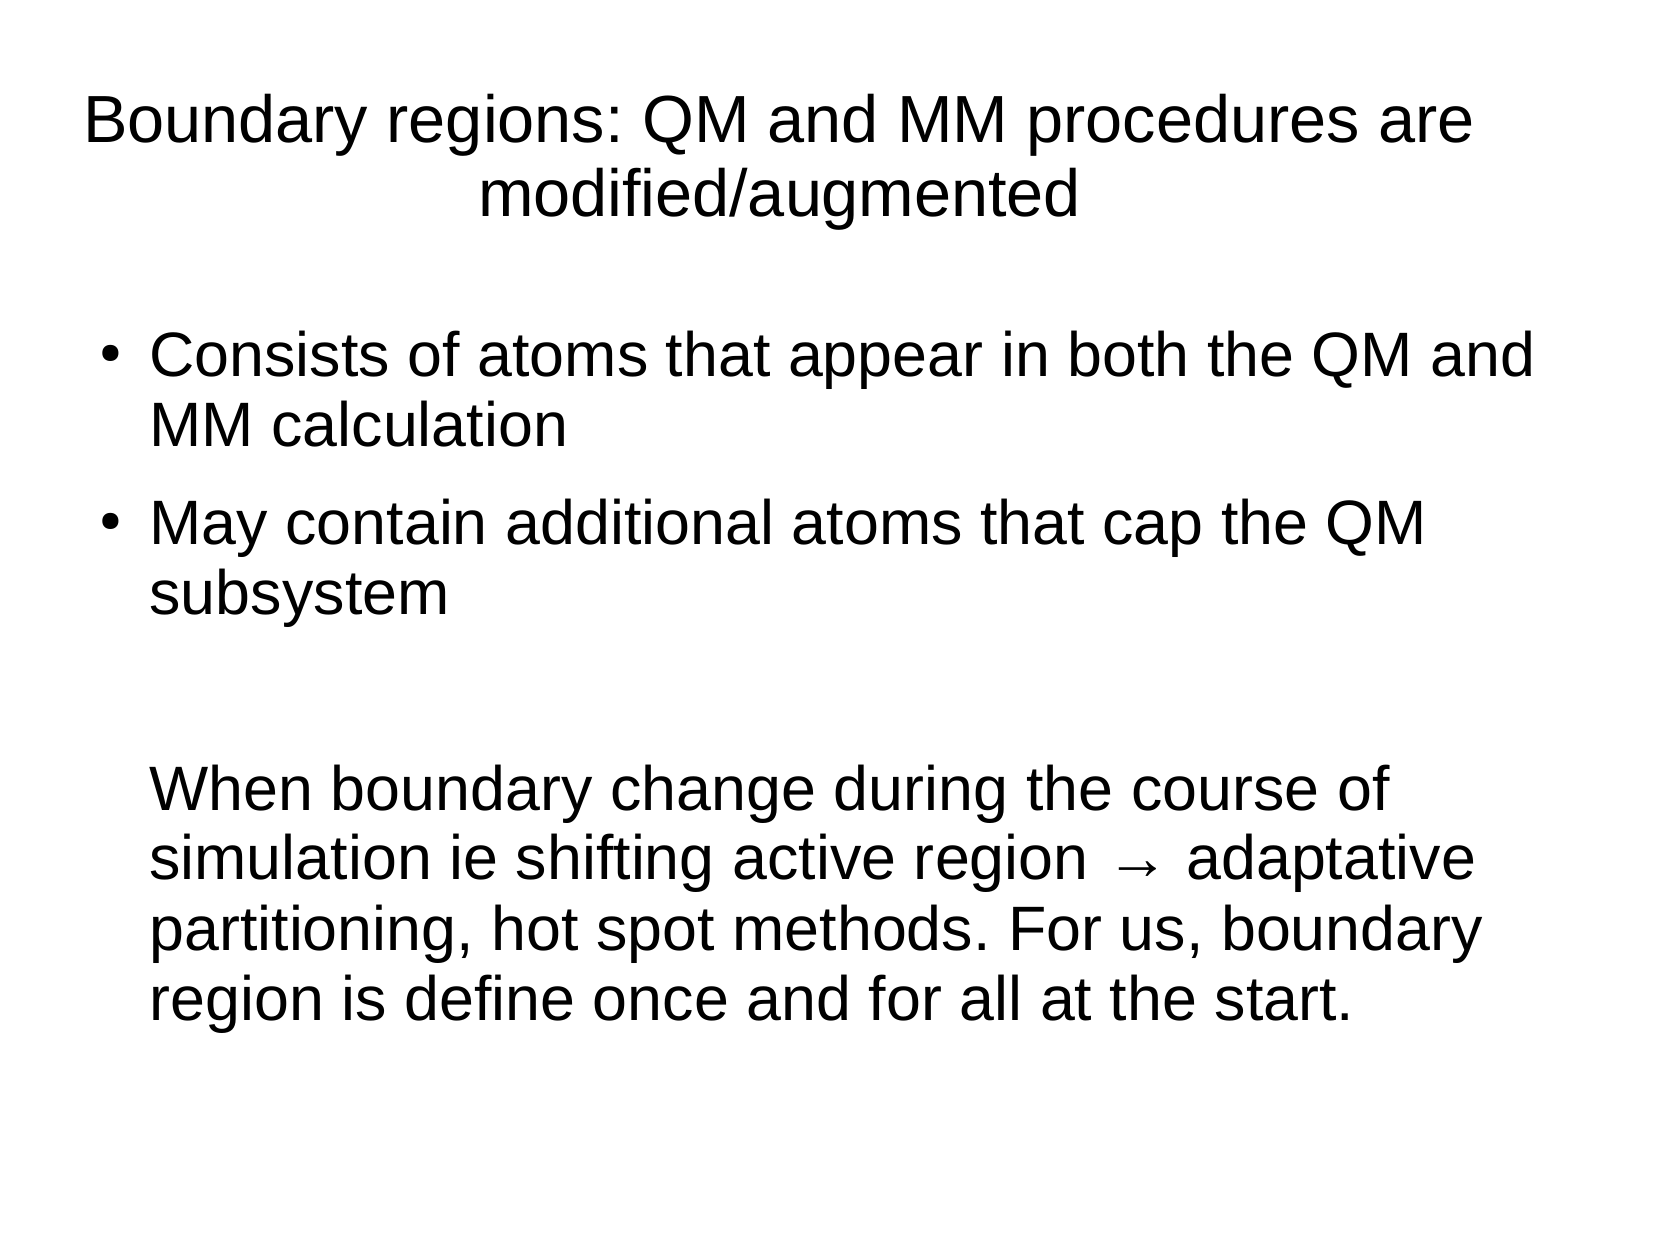

Boundary regions: QM and MM procedures are modified/augmented
# Consists of atoms that appear in both the QM and MM calculation
May contain additional atoms that cap the QM subsystem
When boundary change during the course of simulation ie shifting active region → adaptative partitioning, hot spot methods. For us, boundary region is define once and for all at the start.